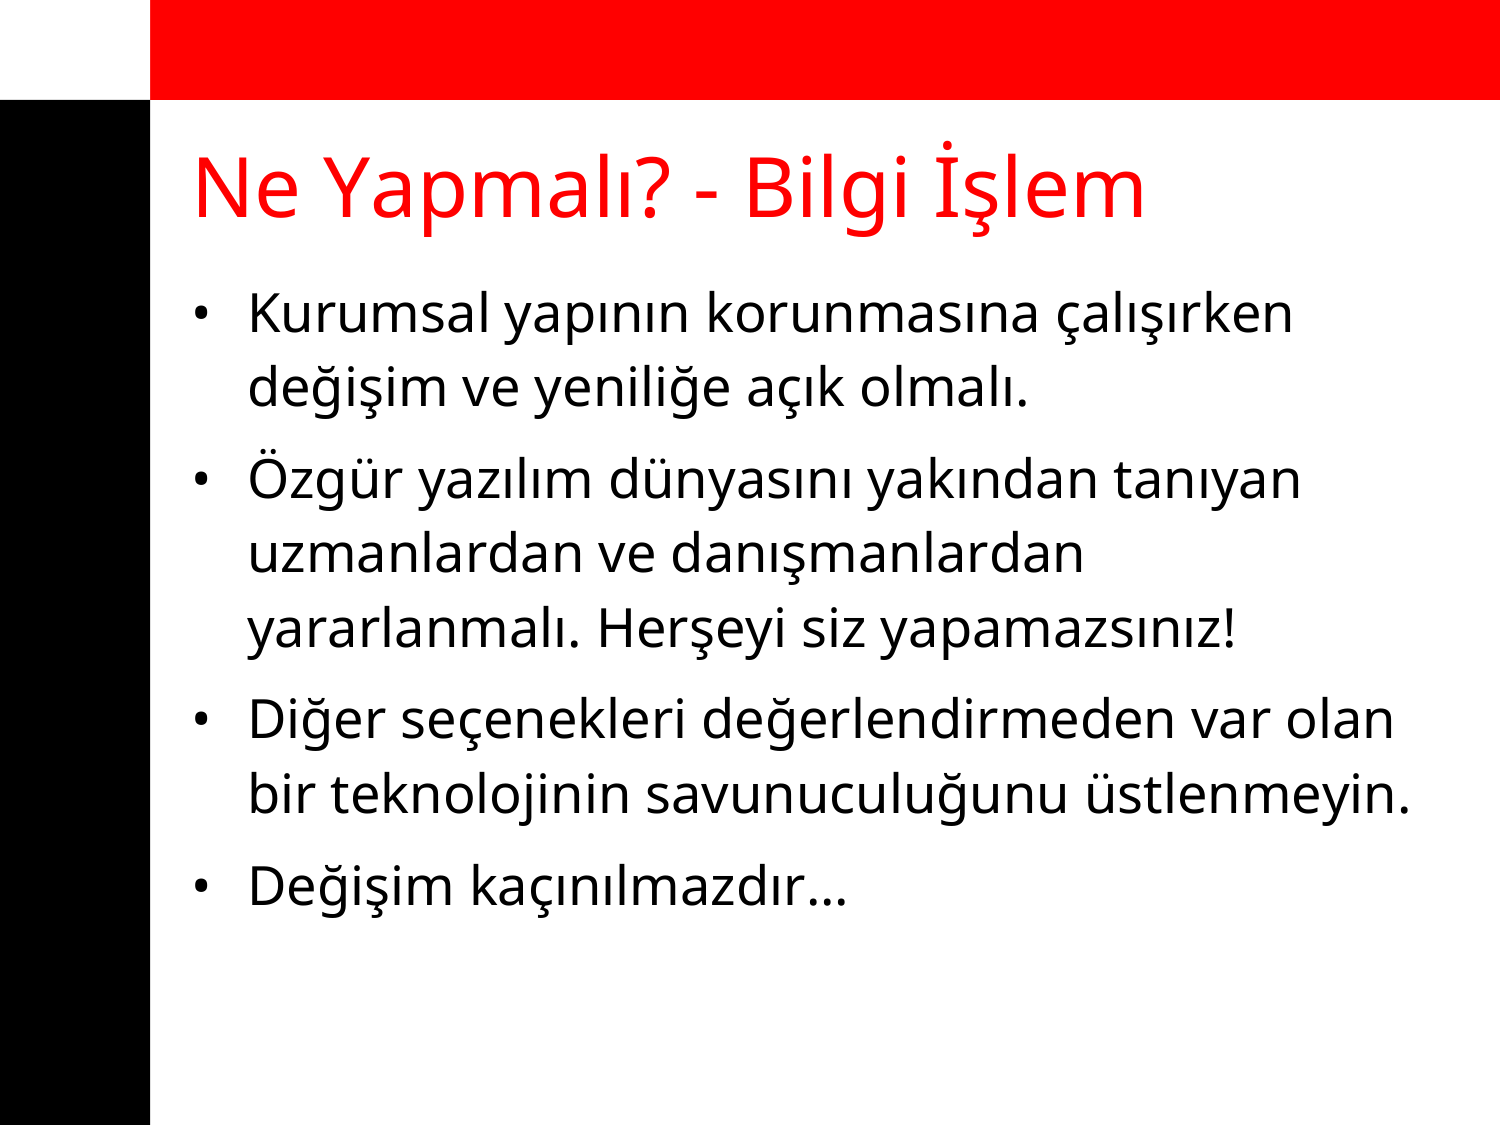

# Ne Yapmalı? - Bilgi İşlem
Kurumsal yapının korunmasına çalışırken değişim ve yeniliğe açık olmalı.
Özgür yazılım dünyasını yakından tanıyan uzmanlardan ve danışmanlardan yararlanmalı. Herşeyi siz yapamazsınız!
Diğer seçenekleri değerlendirmeden var olan bir teknolojinin savunuculuğunu üstlenmeyin.
Değişim kaçınılmazdır...